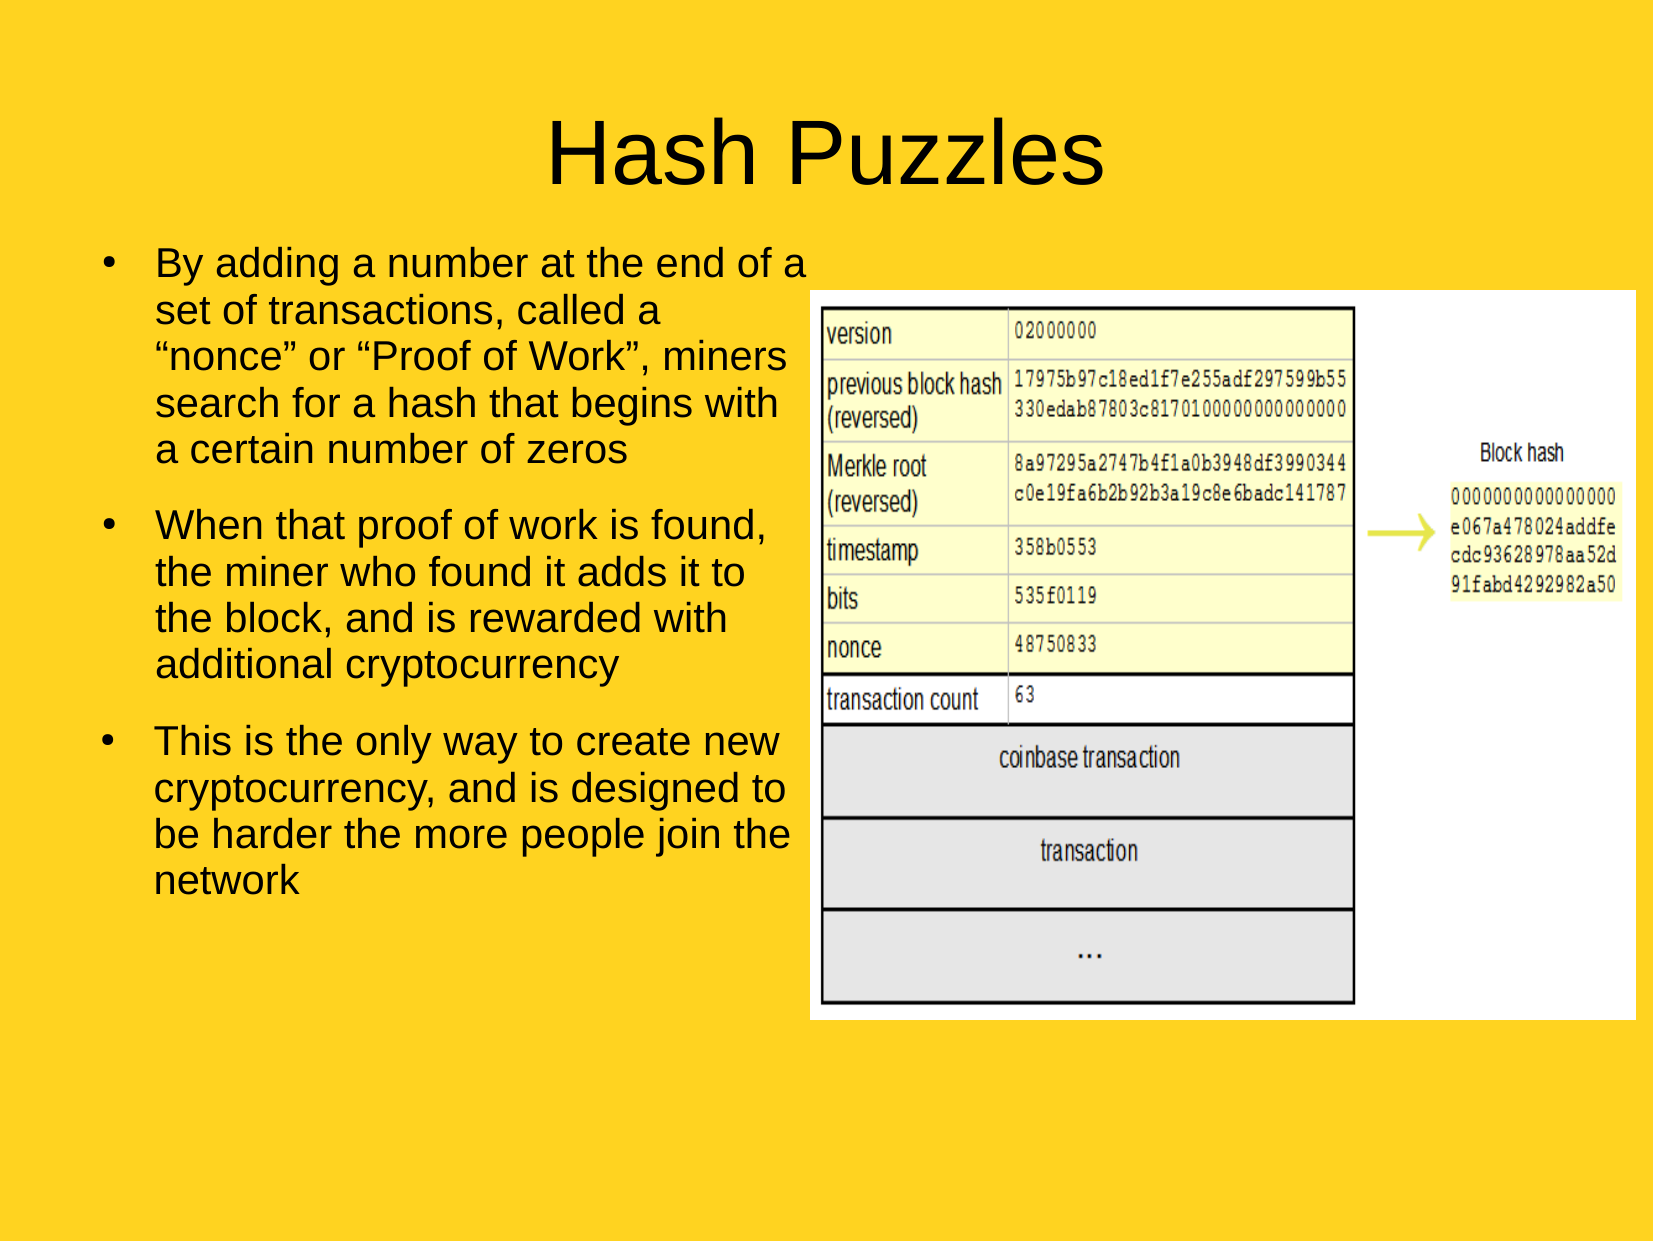

# Hash Puzzles
By adding a number at the end of a set of transactions, called a “nonce” or “Proof of Work”, miners search for a hash that begins with a certain number of zeros
When that proof of work is found, the miner who found it adds it to the block, and is rewarded with additional cryptocurrency
This is the only way to create new cryptocurrency, and is designed to be harder the more people join the network